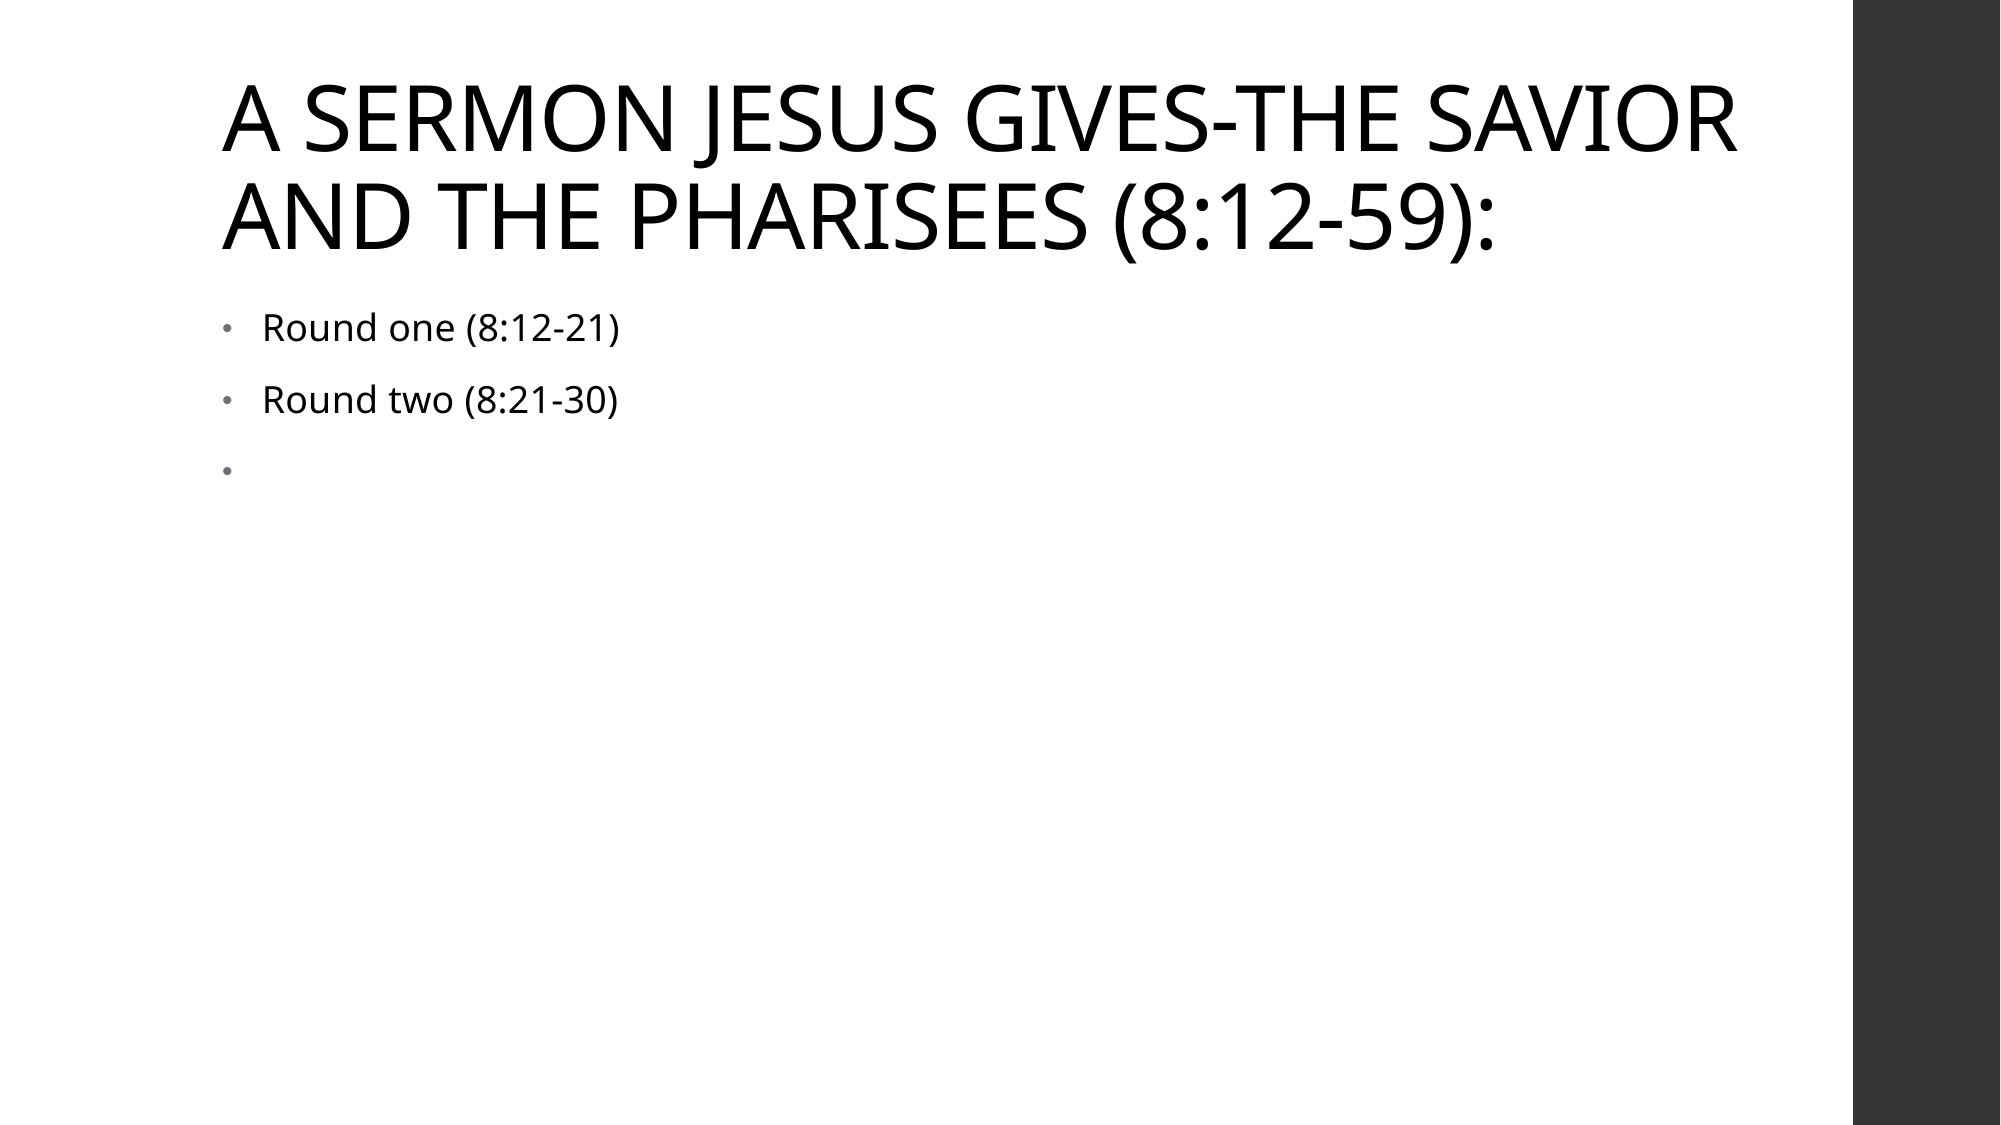

# A SERMON JESUS GIVES-THE SAVIOR AND THE PHARISEES (8:12-59):
 Round one (8:12-21)
 Round two (8:21-30)